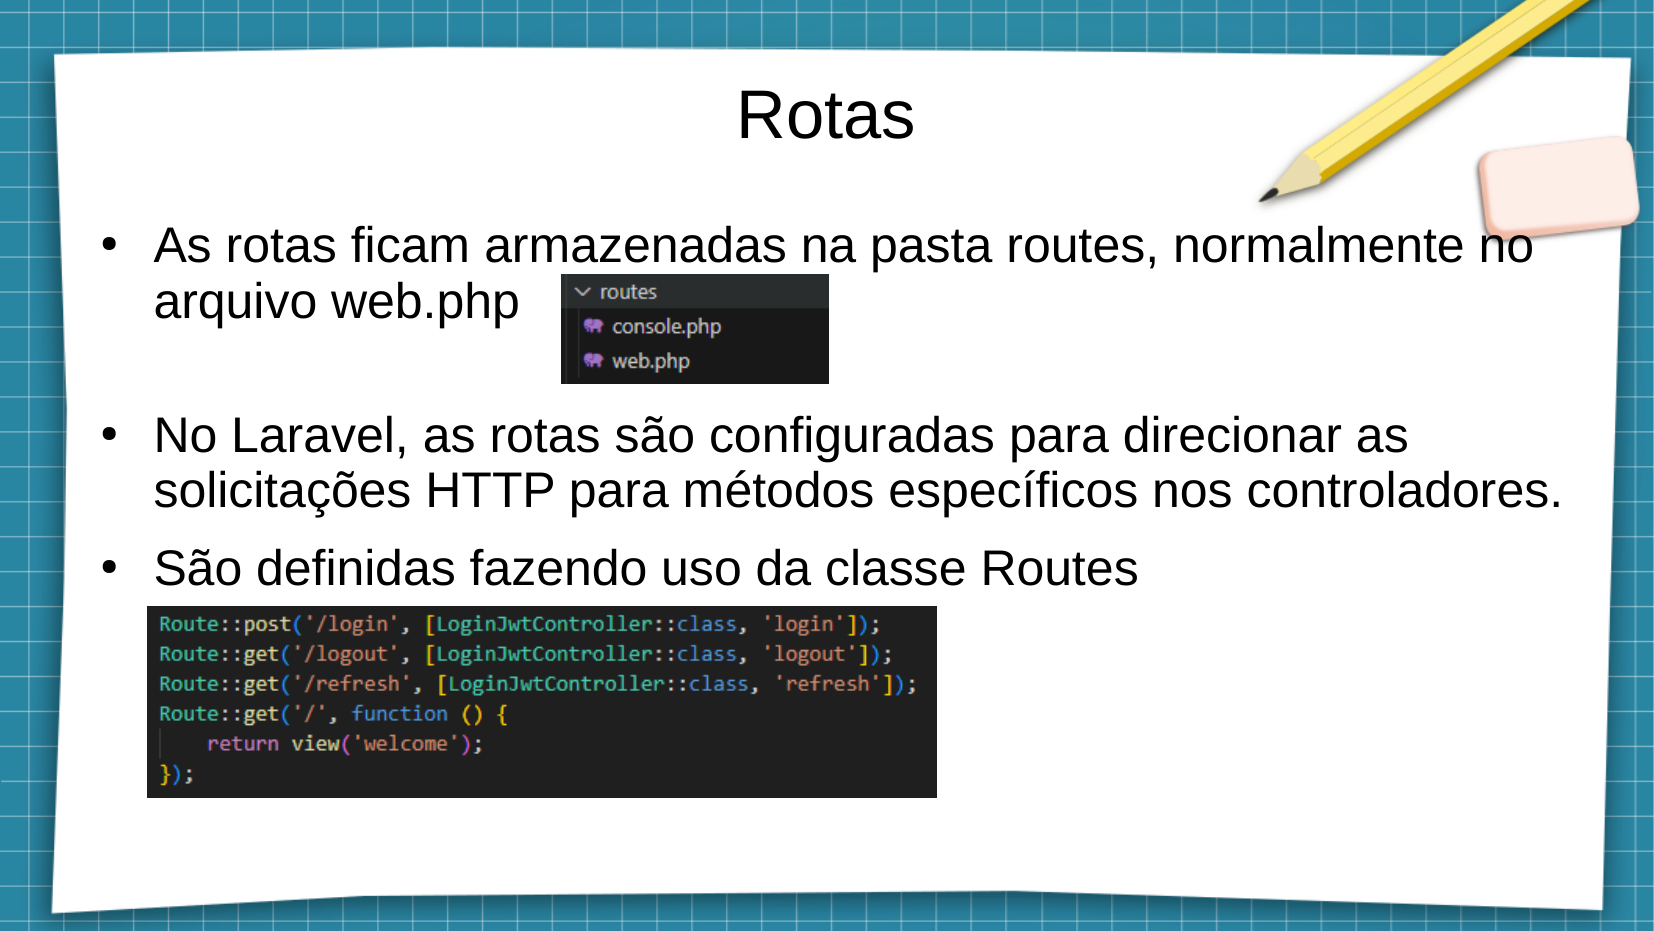

# Rotas
As rotas ficam armazenadas na pasta routes, normalmente no arquivo web.php
No Laravel, as rotas são configuradas para direcionar as solicitações HTTP para métodos específicos nos controladores.
São definidas fazendo uso da classe Routes